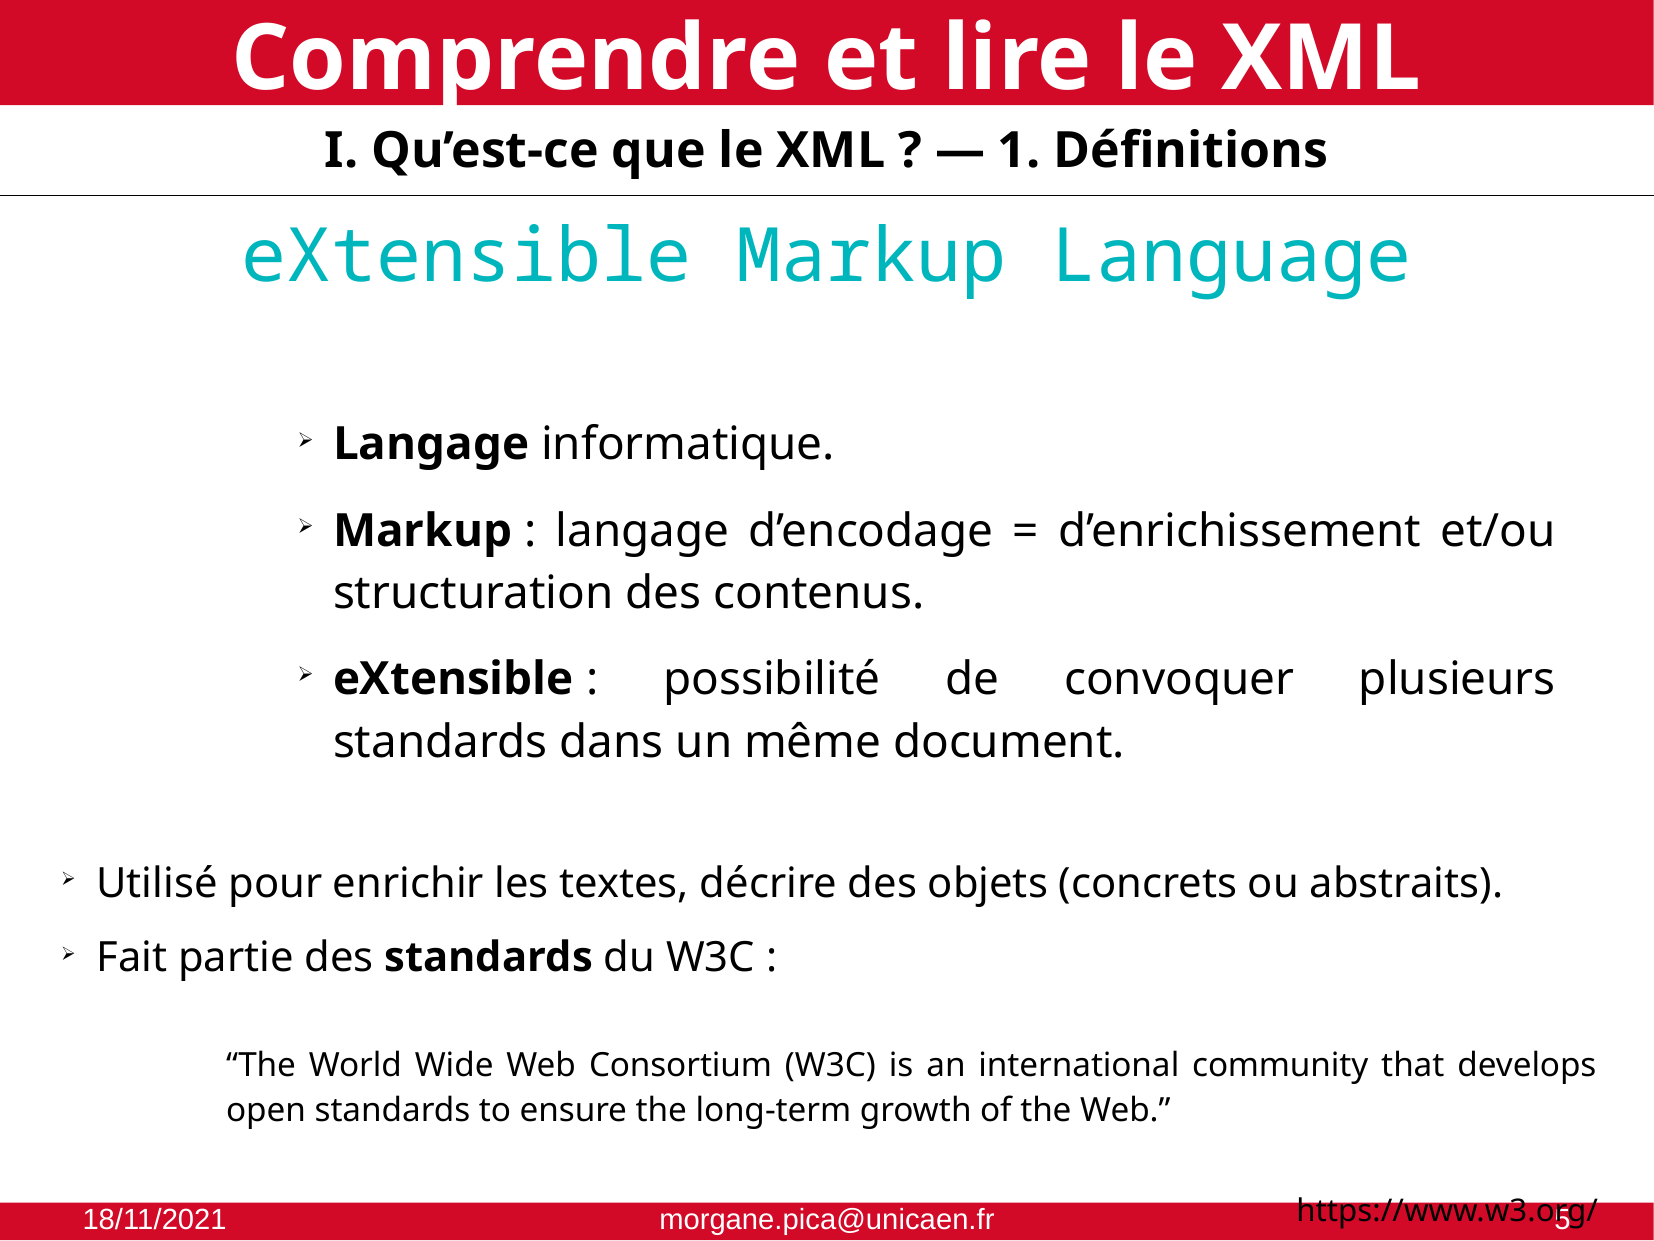

# Comprendre et lire le XML
I. Qu’est-ce que le XML ? — 1. Définitions
eXtensible Markup Language
Langage informatique.
Markup : langage d’encodage = d’enrichissement et/ou structuration des contenus.
eXtensible : possibilité de convoquer plusieurs standards dans un même document.
Utilisé pour enrichir les textes, décrire des objets (concrets ou abstraits).
Fait partie des standards du W3C :
“The World Wide Web Consortium (W3C) is an international community that develops open standards to ensure the long-term growth of the Web.”
https://www.w3.org/
18/11/2021
morgane.pica@unicaen.fr
5